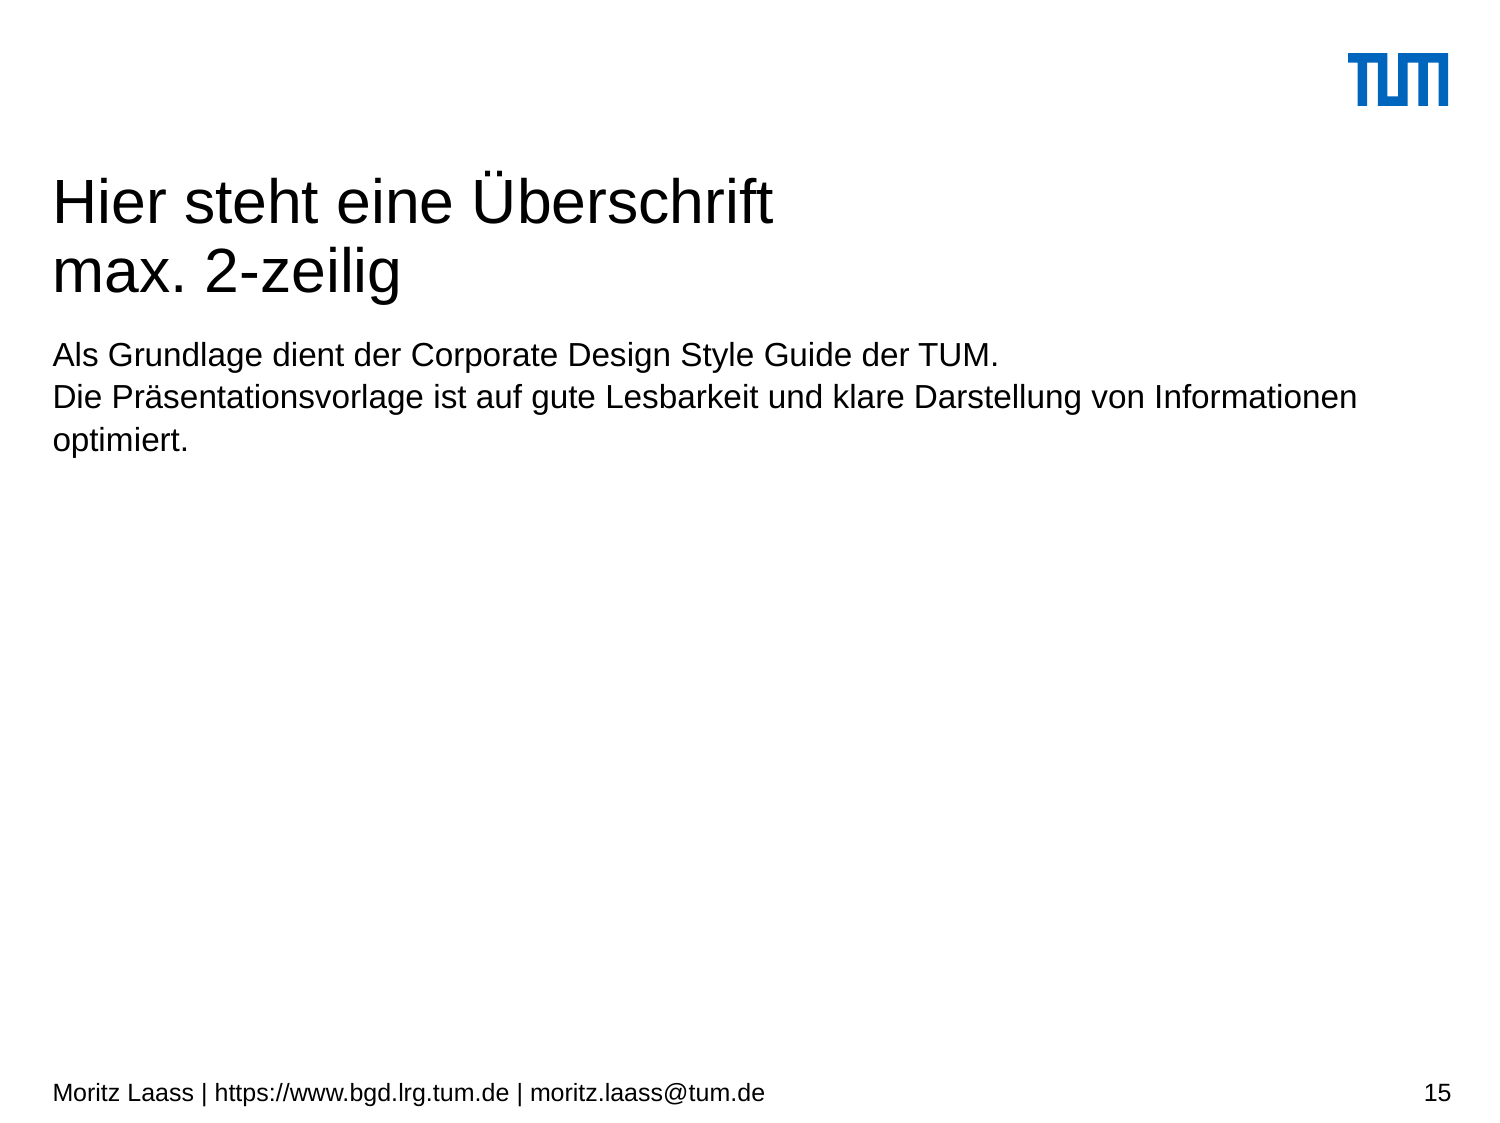

# Hier steht eine Überschrift max. 2-zeilig
Als Grundlage dient der Corporate Design Style Guide der TUM.
Die Präsentationsvorlage ist auf gute Lesbarkeit und klare Darstellung von Informationen optimiert.
Moritz Laass | https://www.bgd.lrg.tum.de | moritz.laass@tum.de
15